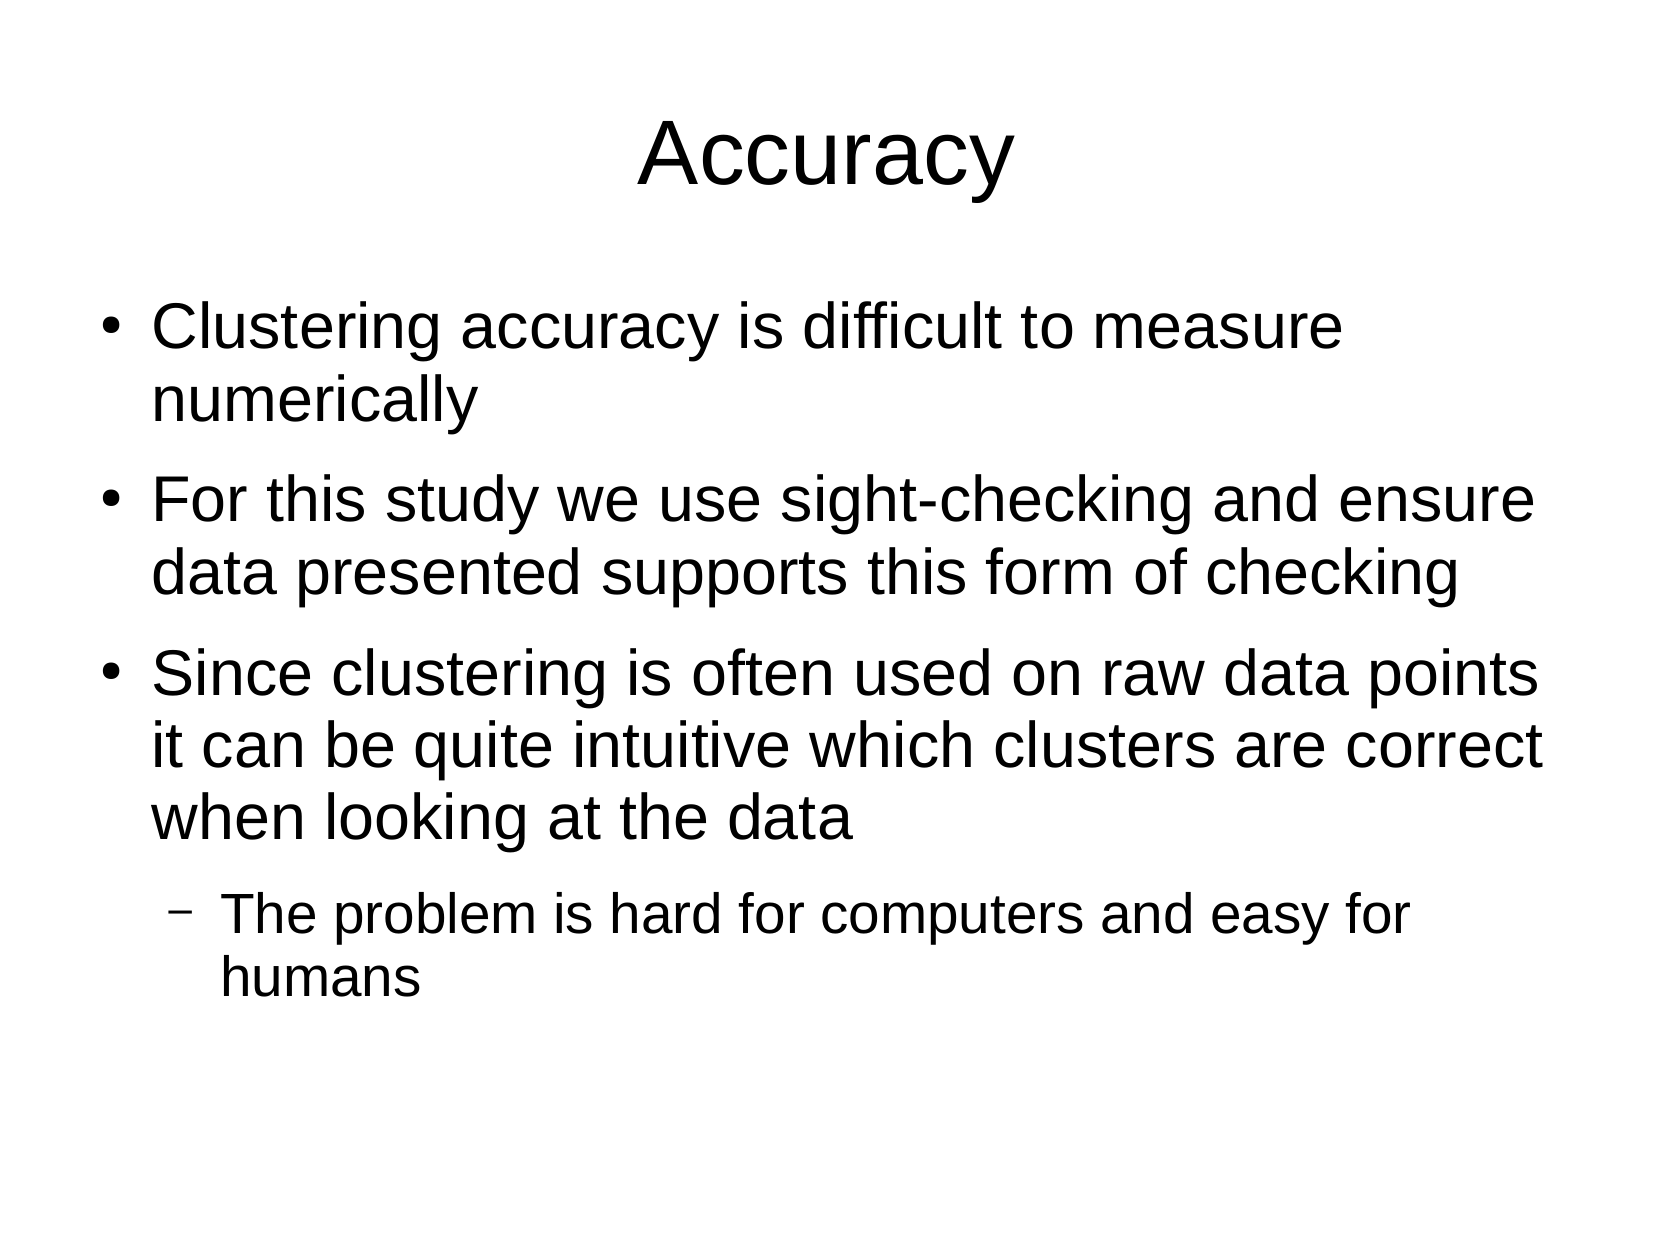

# Accuracy
Clustering accuracy is difficult to measure numerically
For this study we use sight-checking and ensure data presented supports this form of checking
Since clustering is often used on raw data points it can be quite intuitive which clusters are correct when looking at the data
The problem is hard for computers and easy for humans